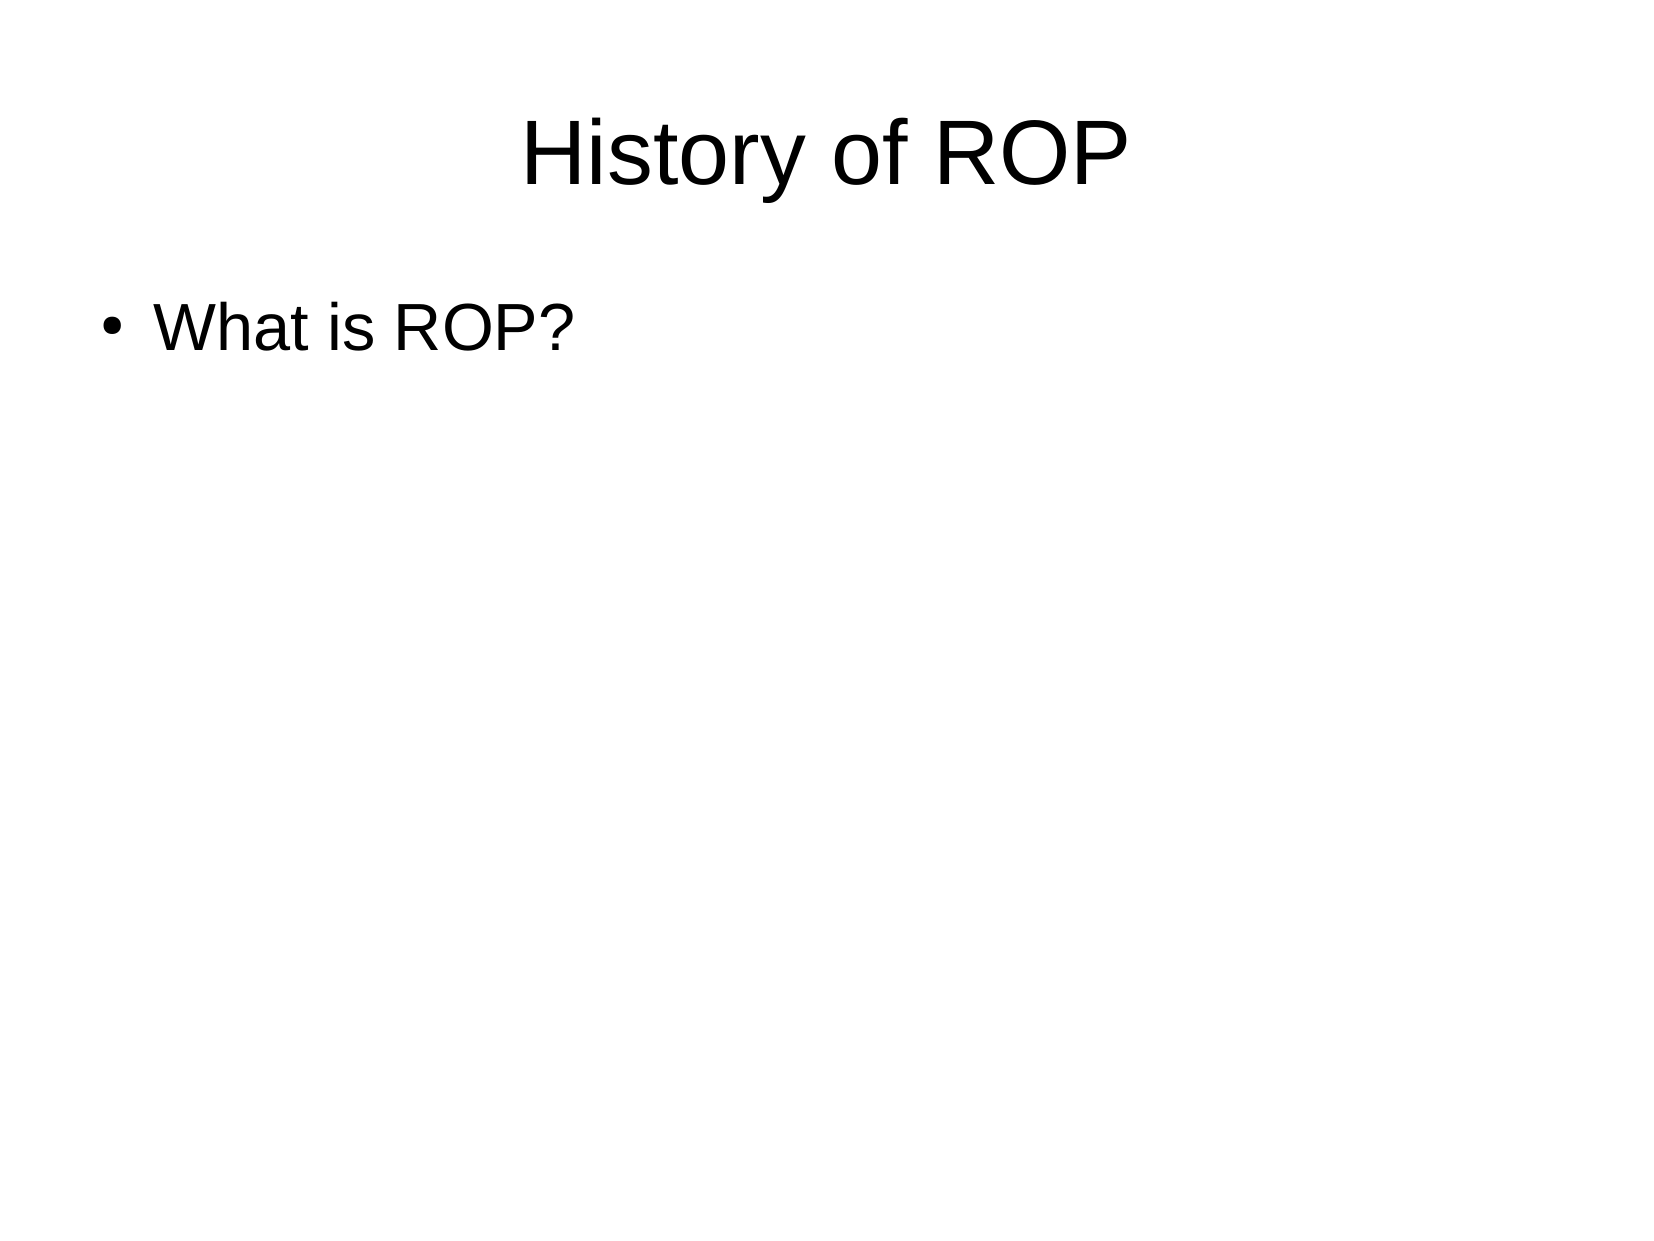

# History of ROP
What is ROP?